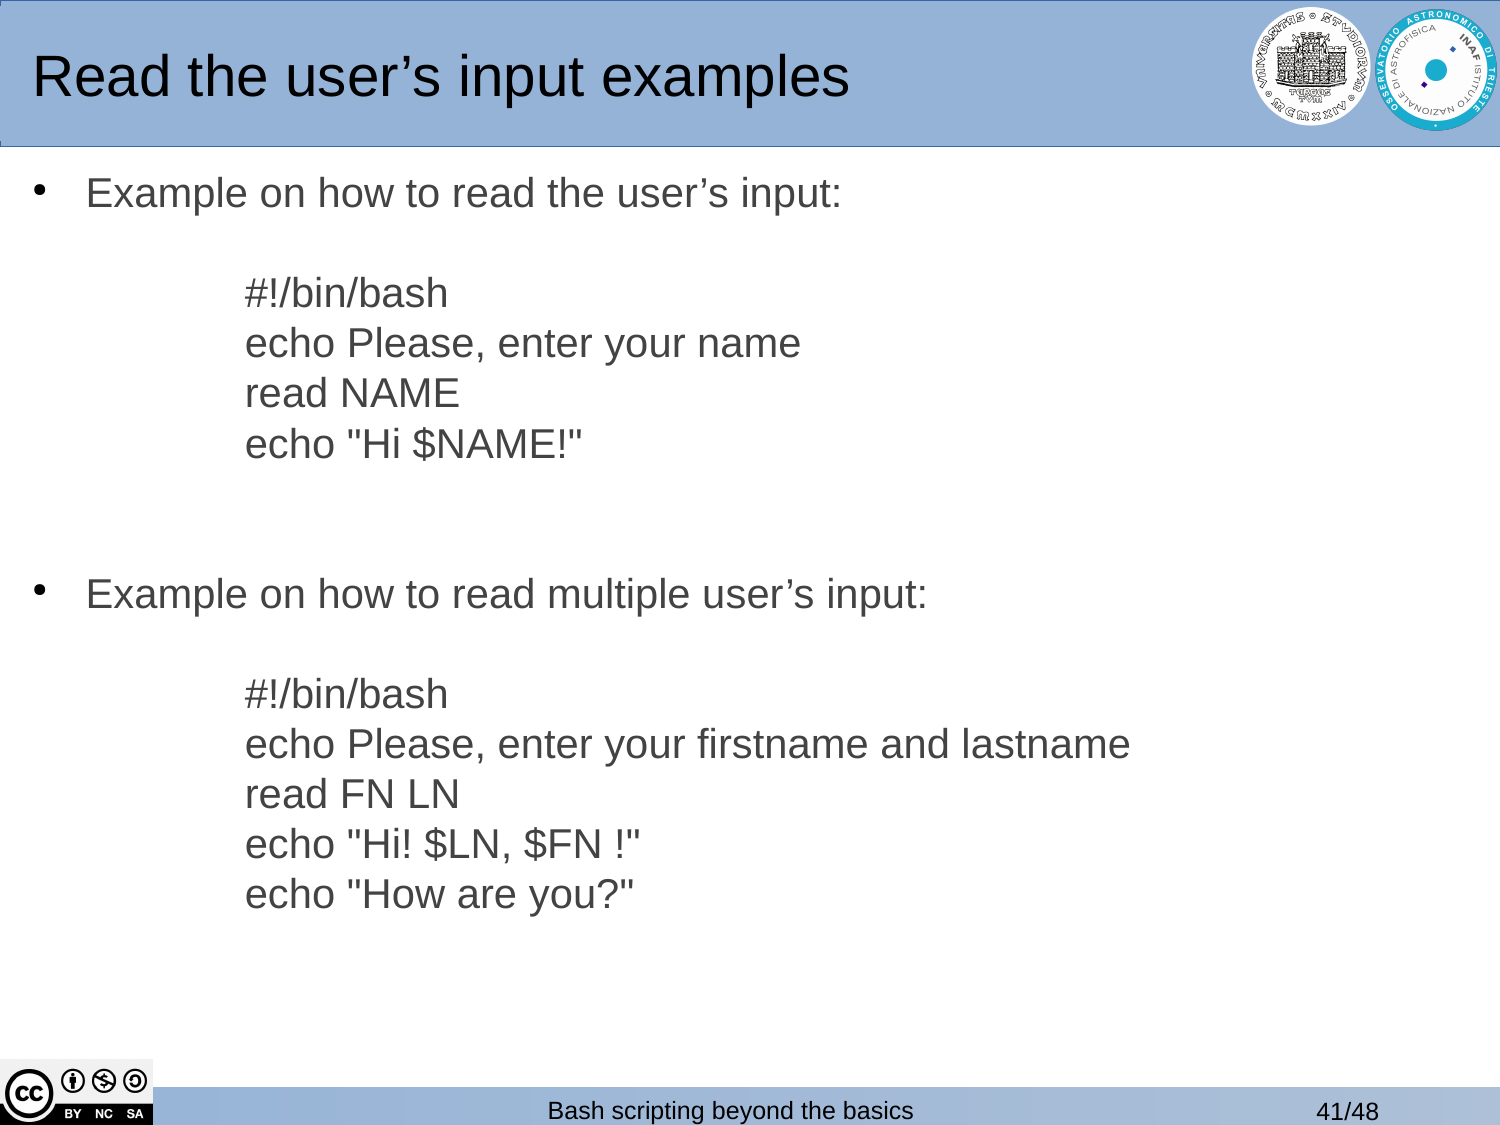

Read the user’s input examples
# Example on how to read the user’s input:
 #!/bin/bash
 echo Please, enter your name
 read NAME
 echo "Hi $NAME!"
Example on how to read multiple user’s input:
 #!/bin/bash
 echo Please, enter your firstname and lastname
 read FN LN
 echo "Hi! $LN, $FN !"
 echo "How are you?"